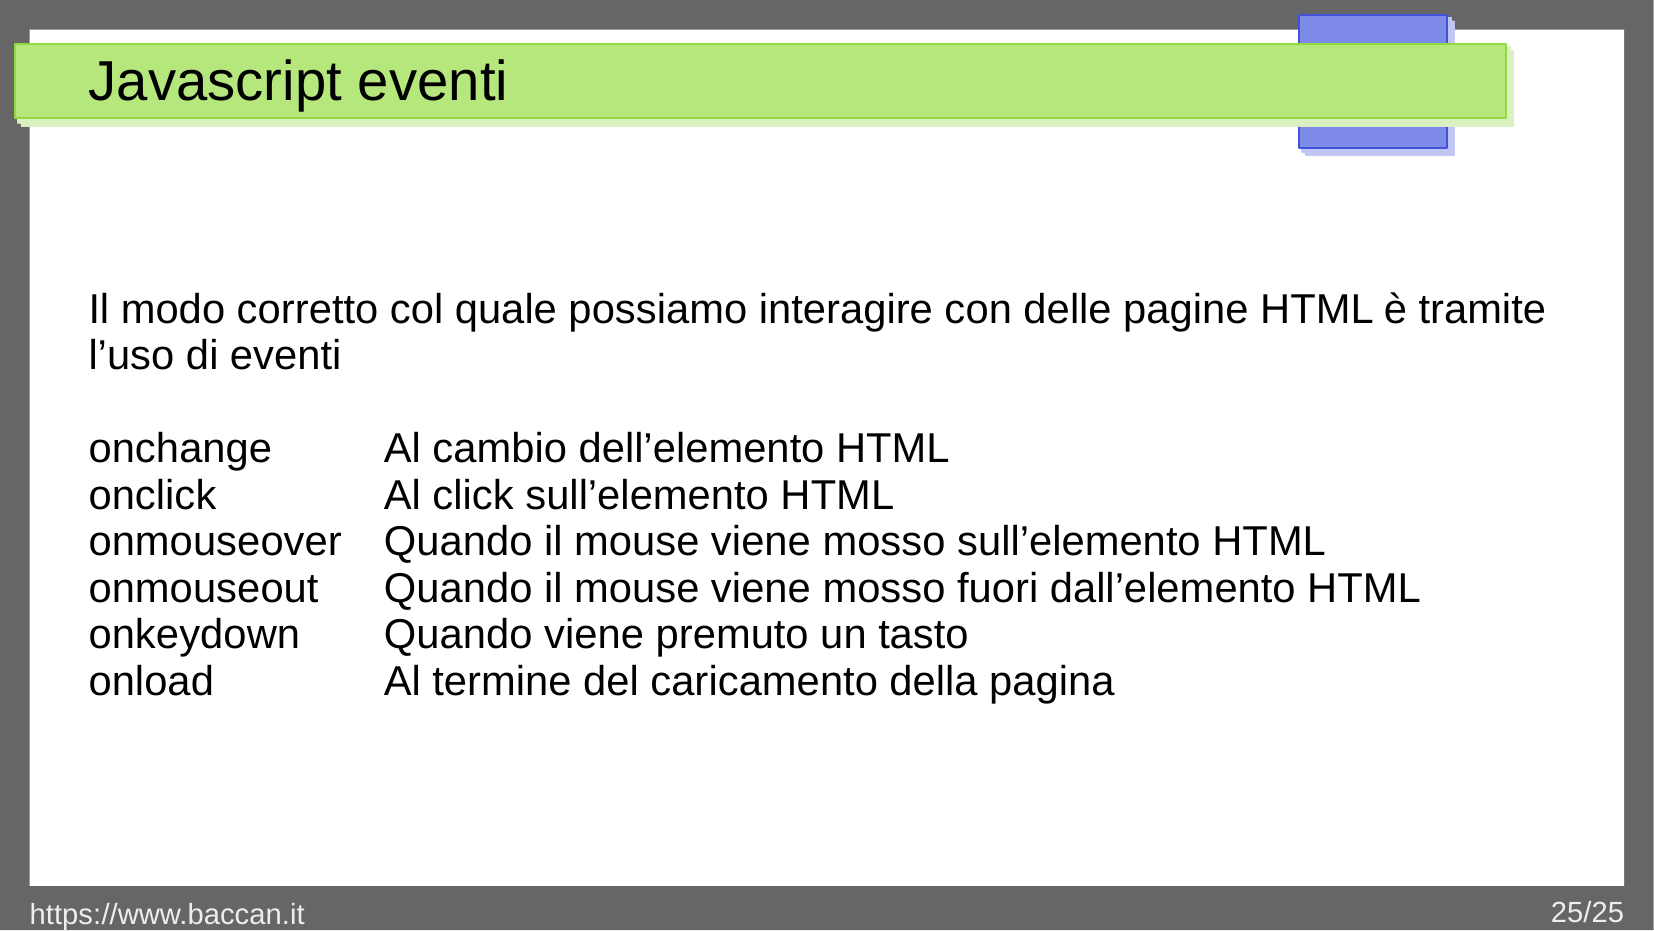

# Javascript eventi
Il modo corretto col quale possiamo interagire con delle pagine HTML è tramite l’uso di eventi
onchange 		Al cambio dell’elemento HTML
onclick 			Al click sull’elemento HTML
onmouseover 	Quando il mouse viene mosso sull’elemento HTML
onmouseout 	Quando il mouse viene mosso fuori dall’elemento HTML
onkeydown 	Quando viene premuto un tasto
onload 			Al termine del caricamento della pagina
25
https://www.baccan.it